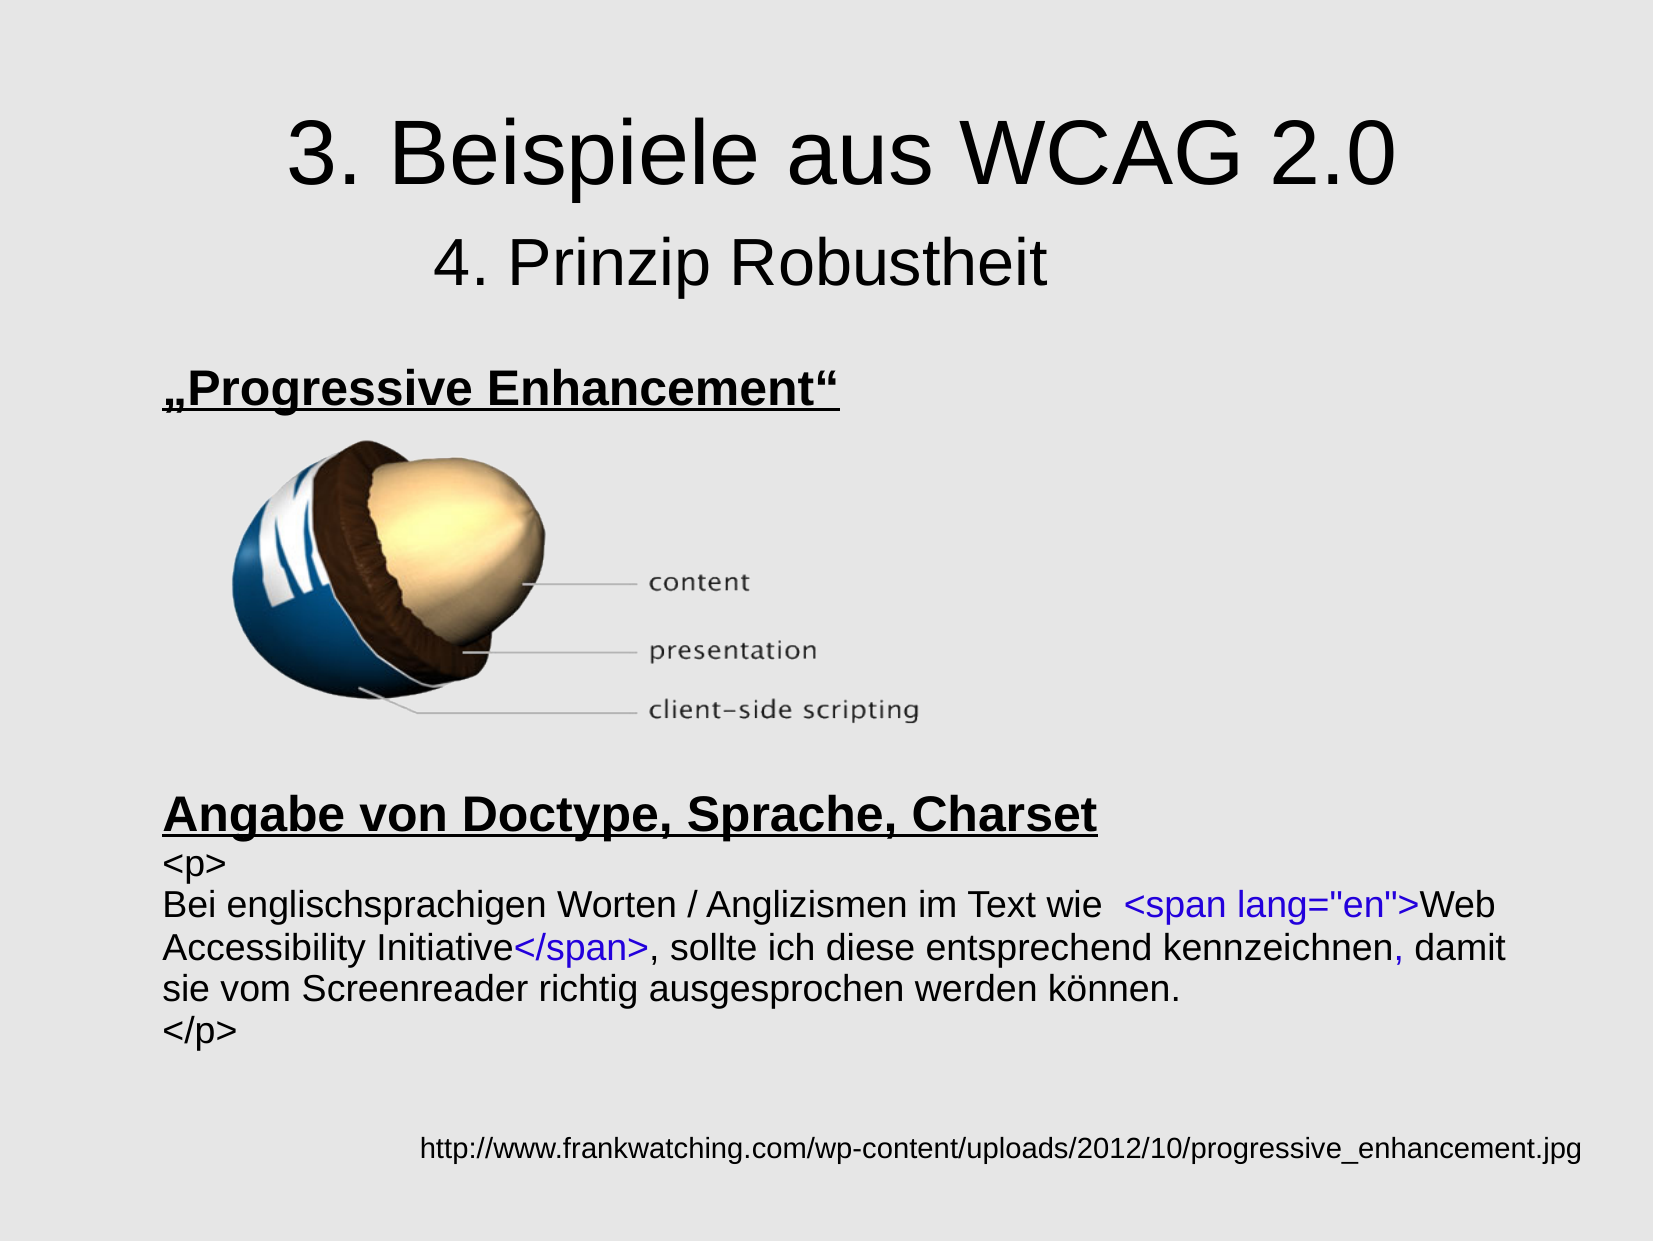

3. Beispiele aus WCAG 2.0
# 4. Prinzip Robustheit
„Progressive Enhancement“
Angabe von Doctype, Sprache, Charset
<p>
Bei englischsprachigen Worten / Anglizismen im Text wie <span lang="en">Web Accessibility Initiative</span>, sollte ich diese entsprechend kennzeichnen, damit sie vom Screenreader richtig ausgesprochen werden können.
</p>
http://www.frankwatching.com/wp-content/uploads/2012/10/progressive_enhancement.jpg